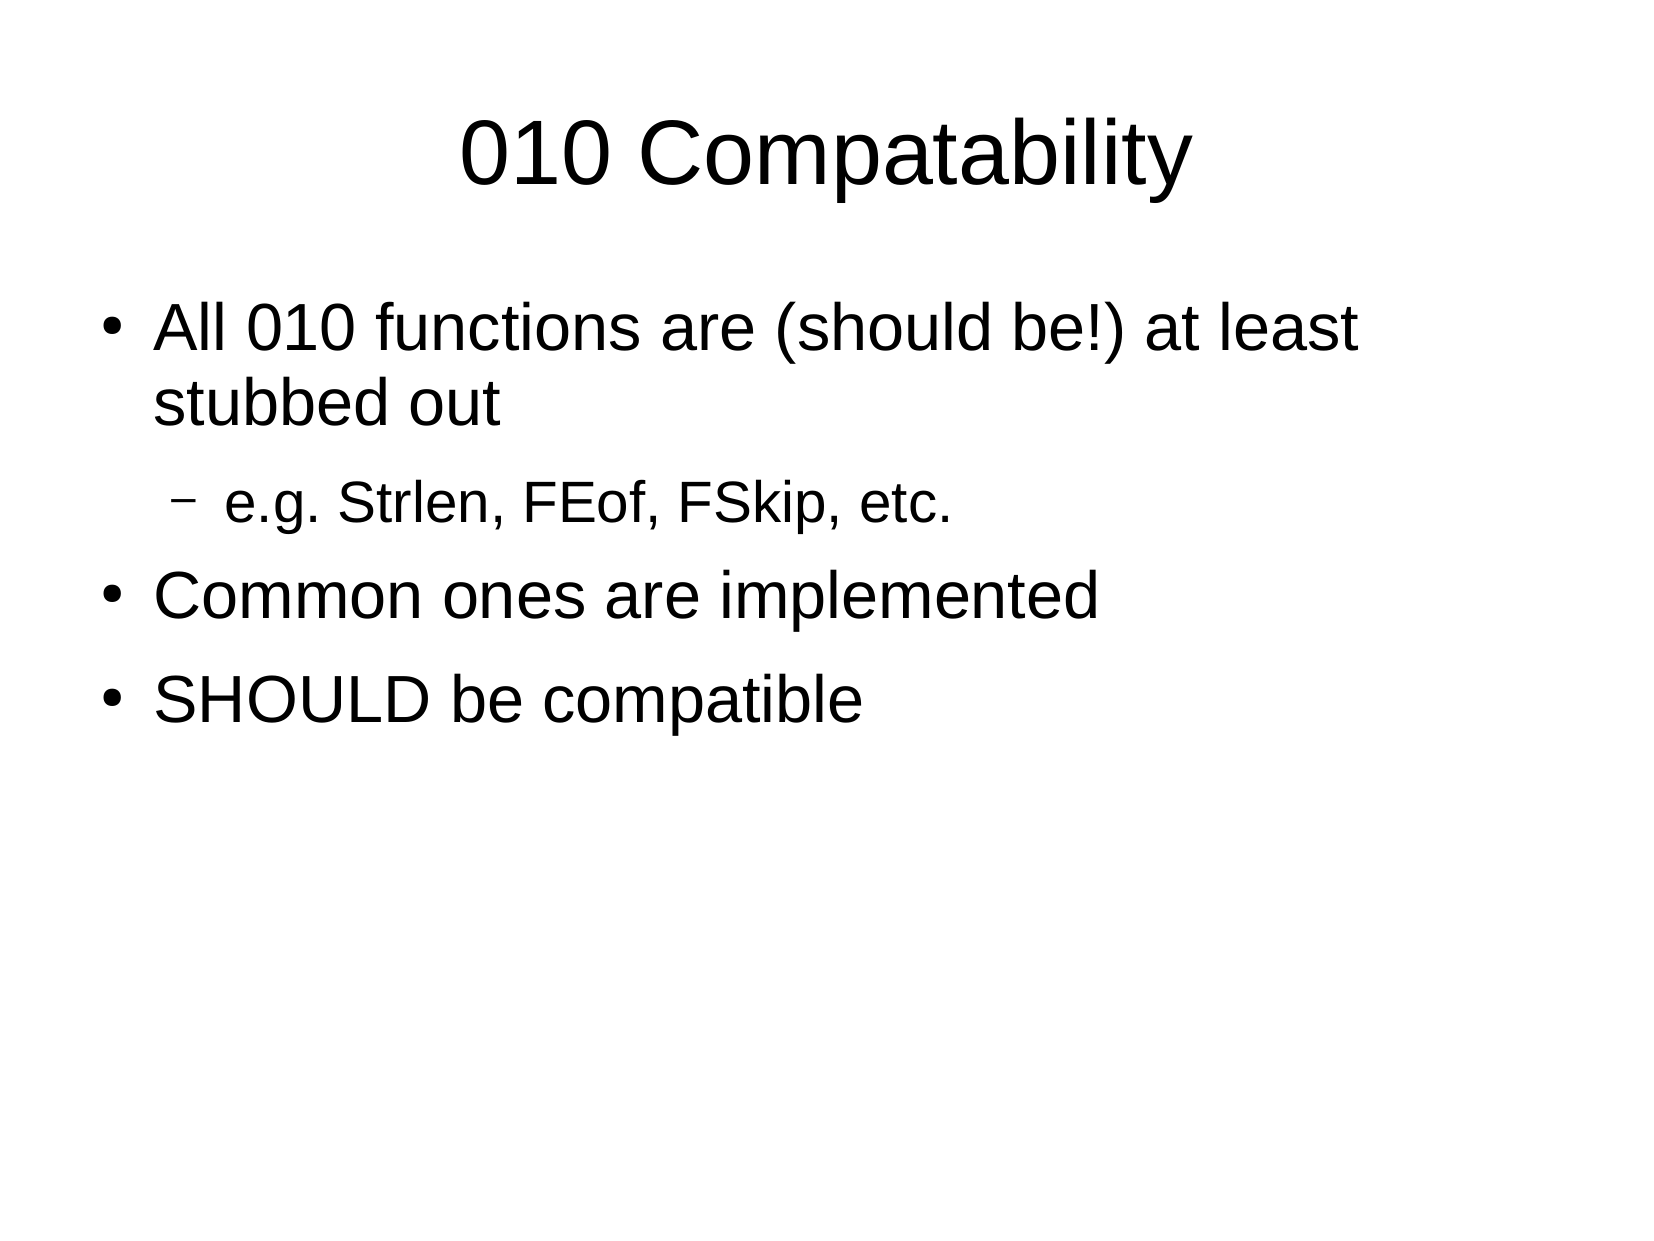

# 010 Compatability
All 010 functions are (should be!) at least stubbed out
e.g. Strlen, FEof, FSkip, etc.
Common ones are implemented
SHOULD be compatible